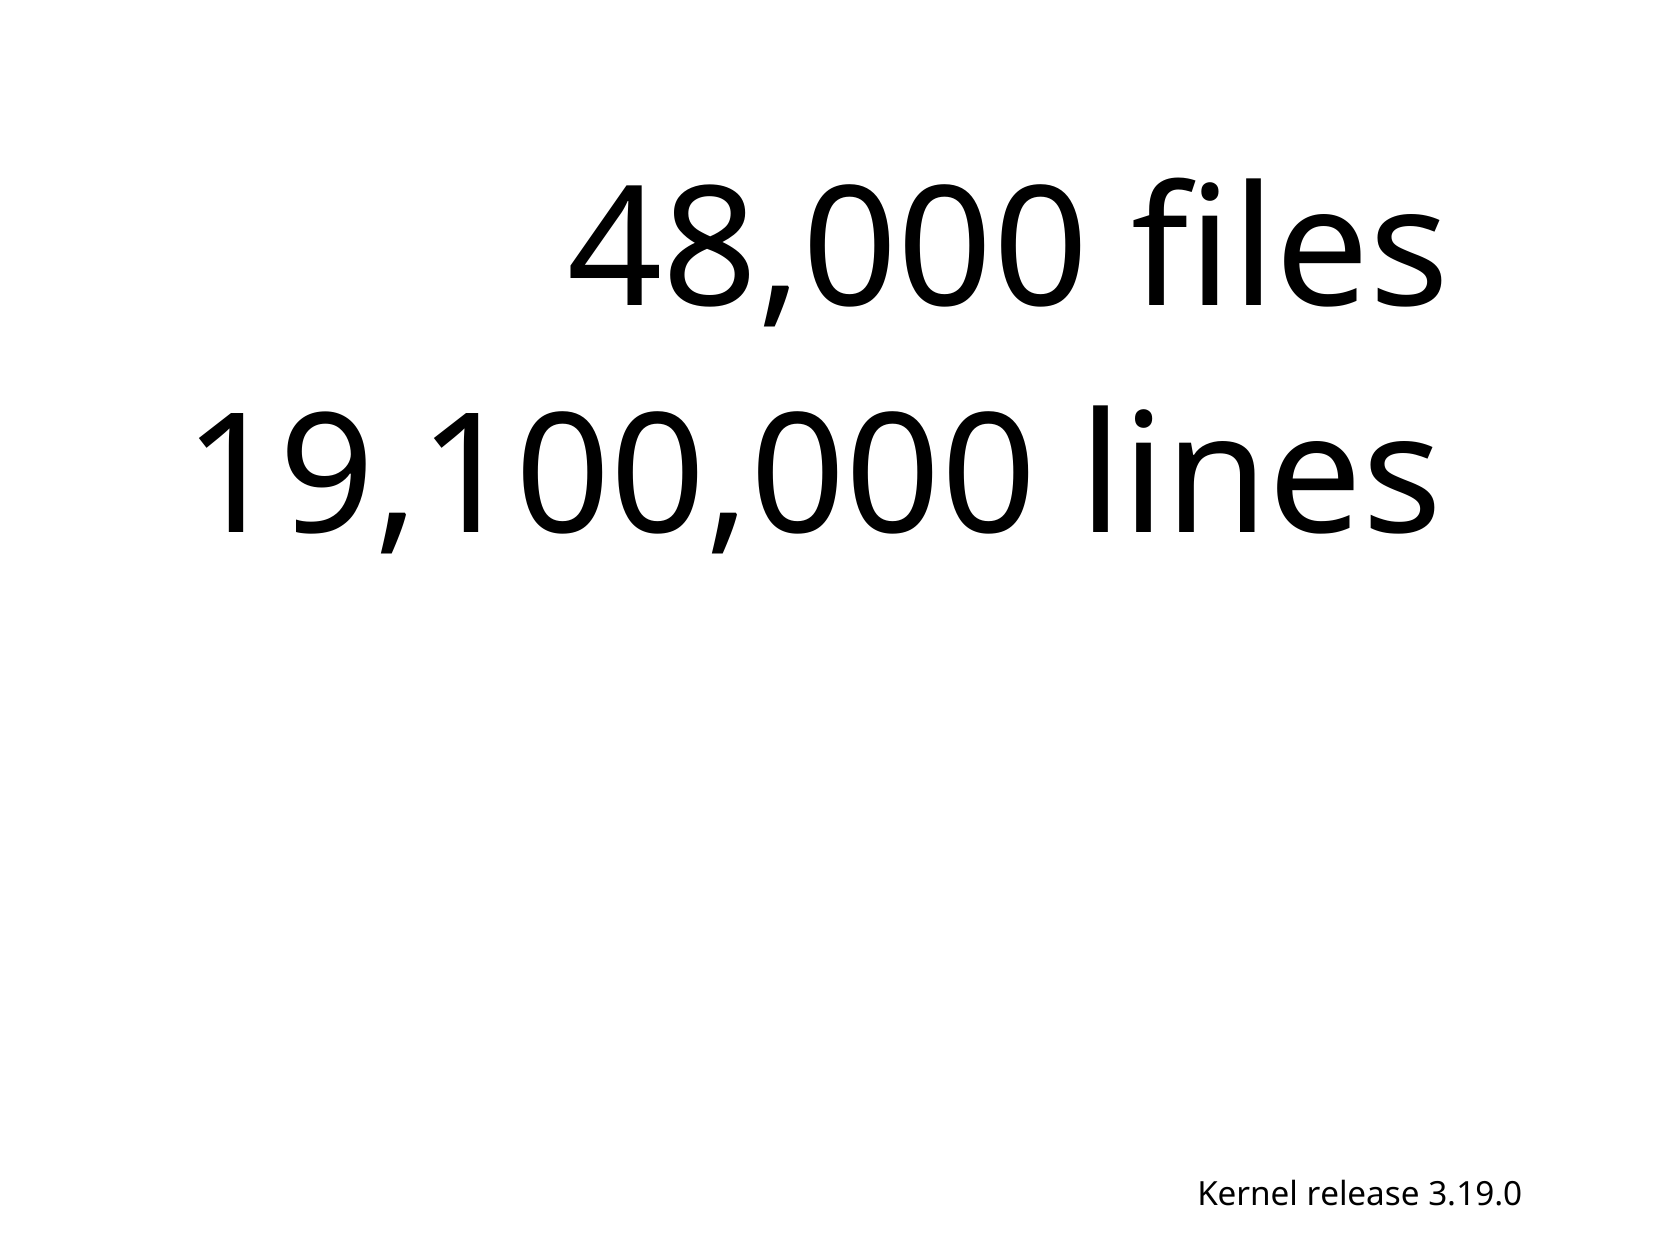

48,000 files
19,100,000 lines
Kernel release 3.19.0